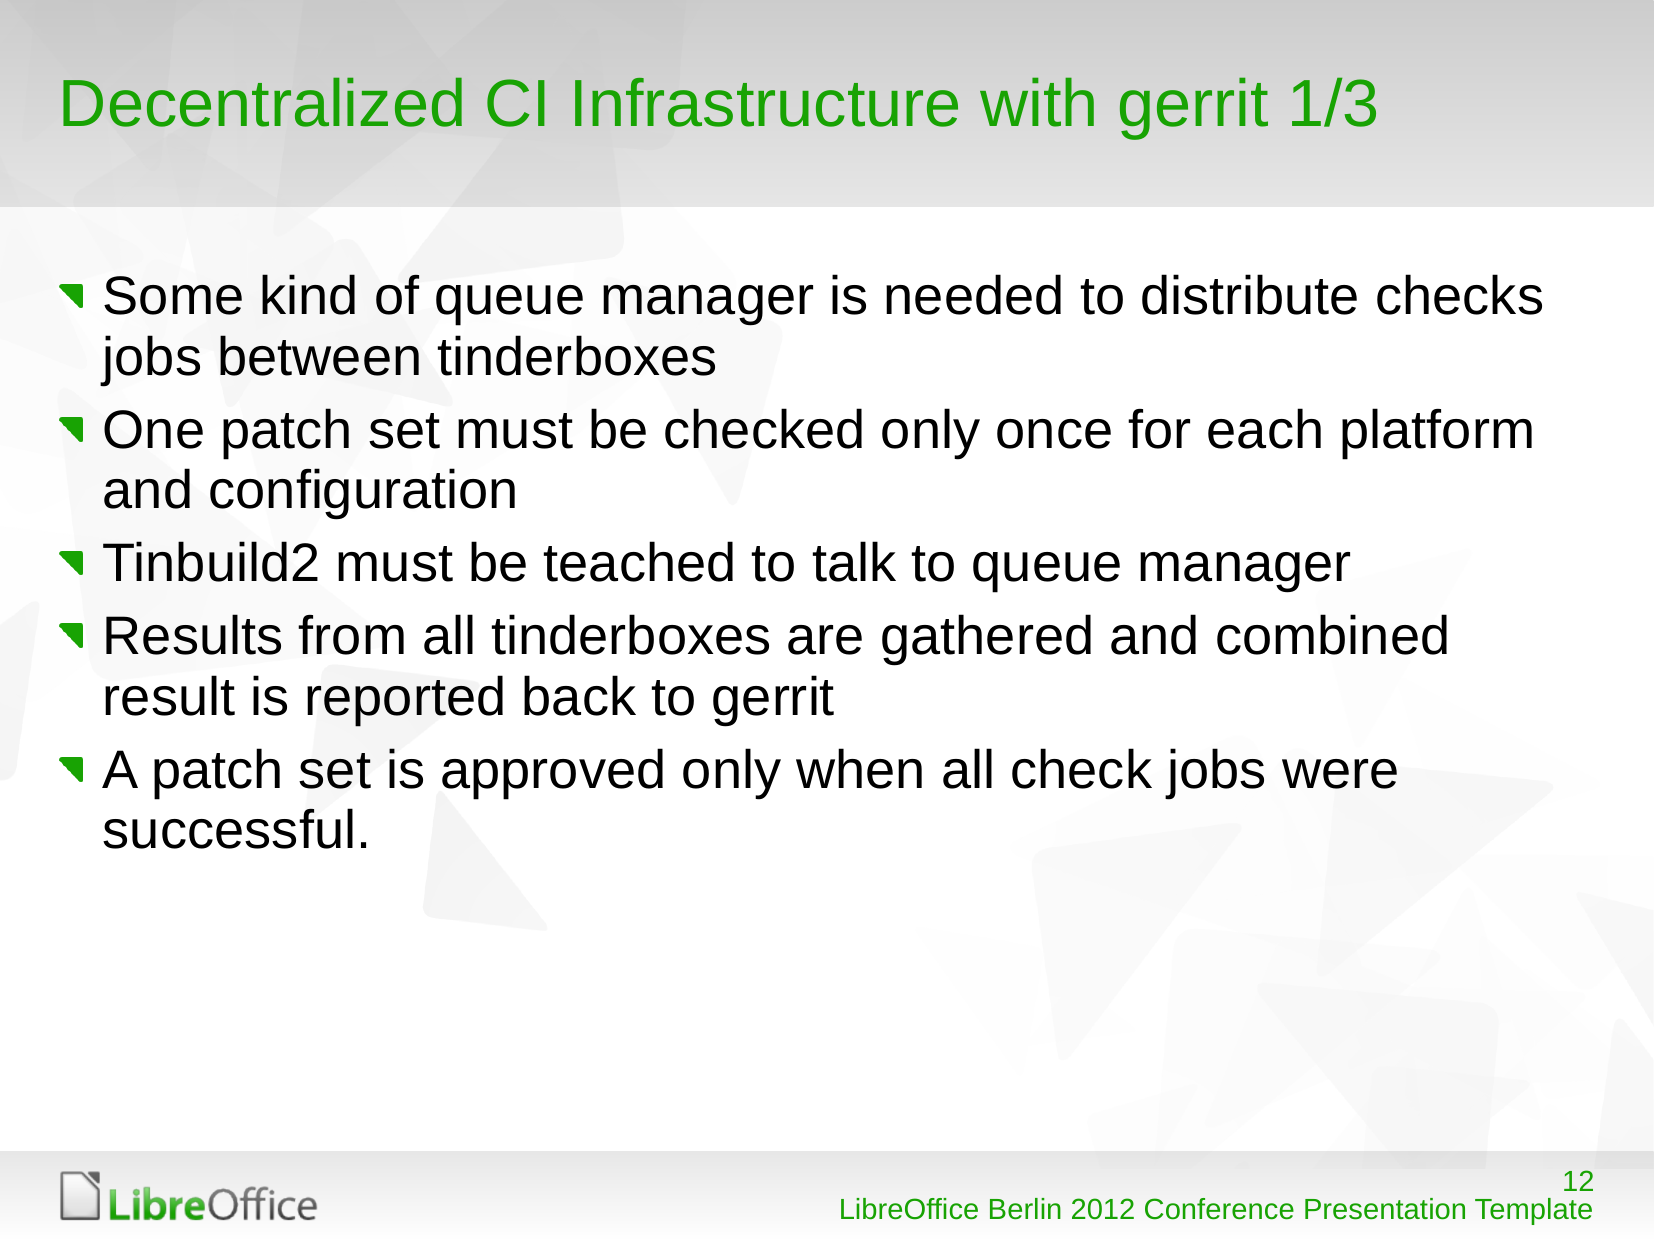

# Decentralized CI Infrastructure with gerrit 1/3
Some kind of queue manager is needed to distribute checks jobs between tinderboxes
One patch set must be checked only once for each platform and configuration
Tinbuild2 must be teached to talk to queue manager
Results from all tinderboxes are gathered and combined result is reported back to gerrit
A patch set is approved only when all check jobs were successful.
12
LibreOffice Berlin 2012 Conference Presentation Template